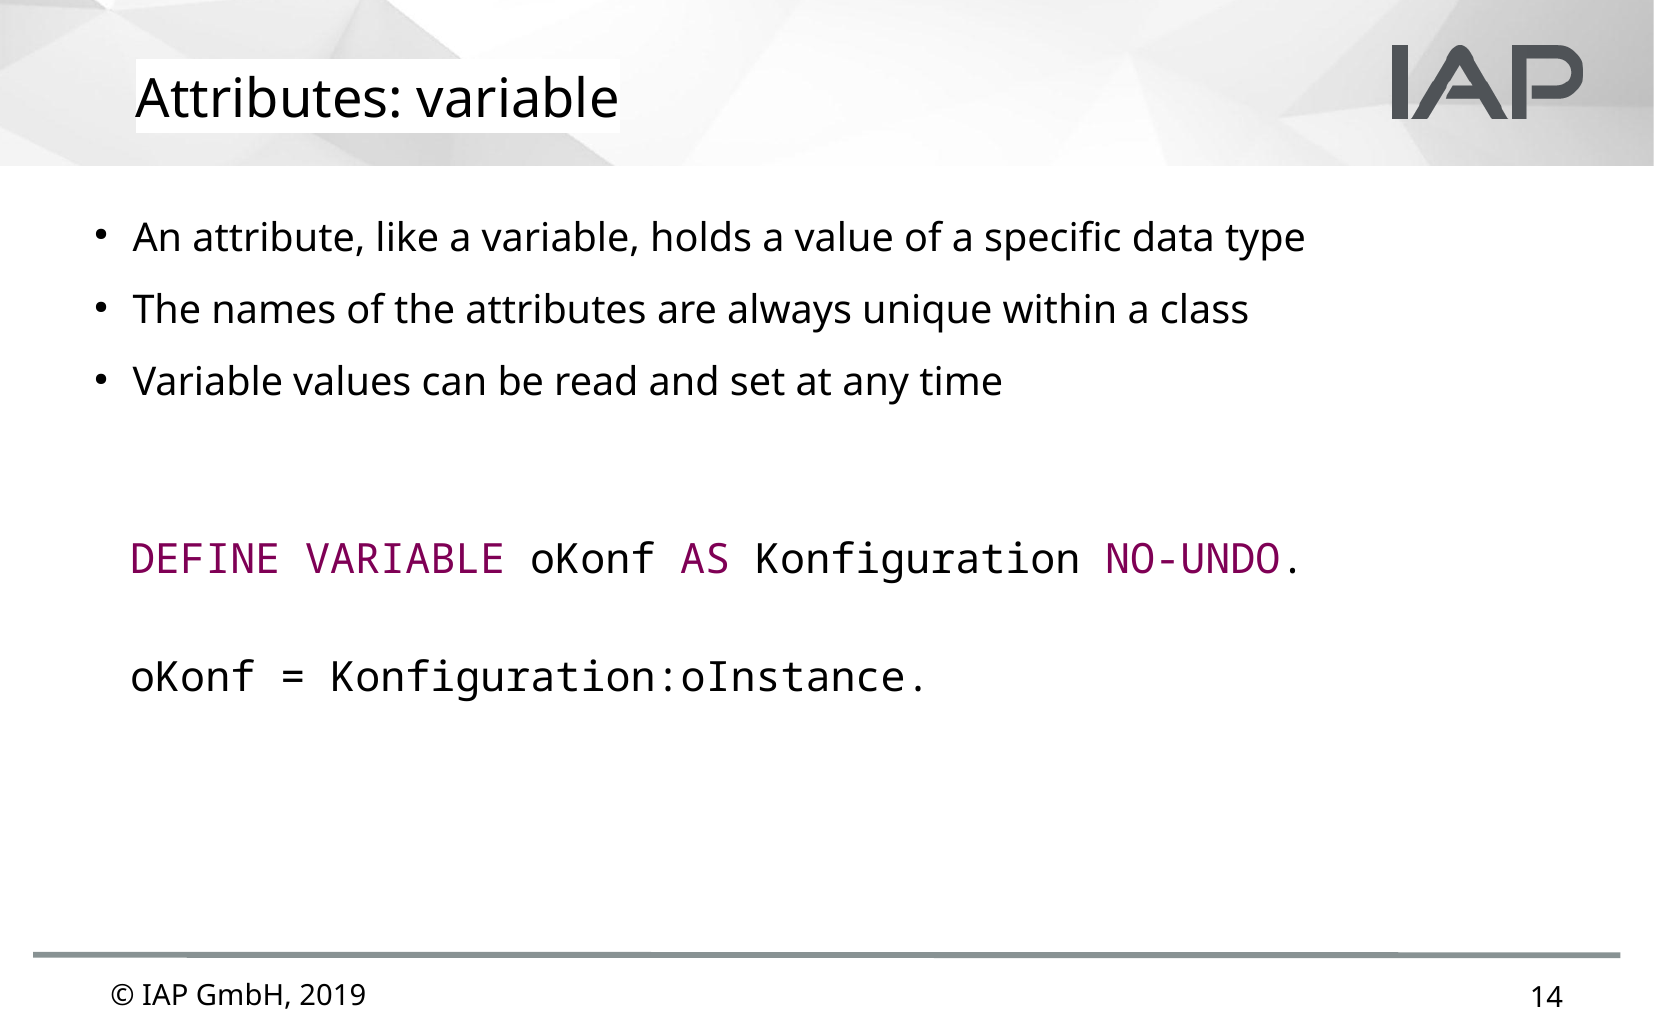

# Attributes: variable
An attribute, like a variable, holds a value of a specific data type
The names of the attributes are always unique within a class
Variable values can be read and set at any time
DEFINE VARIABLE oKonf AS Konfiguration NO-UNDO.
oKonf = Konfiguration:oInstance.
© IAP GmbH, 2019
14